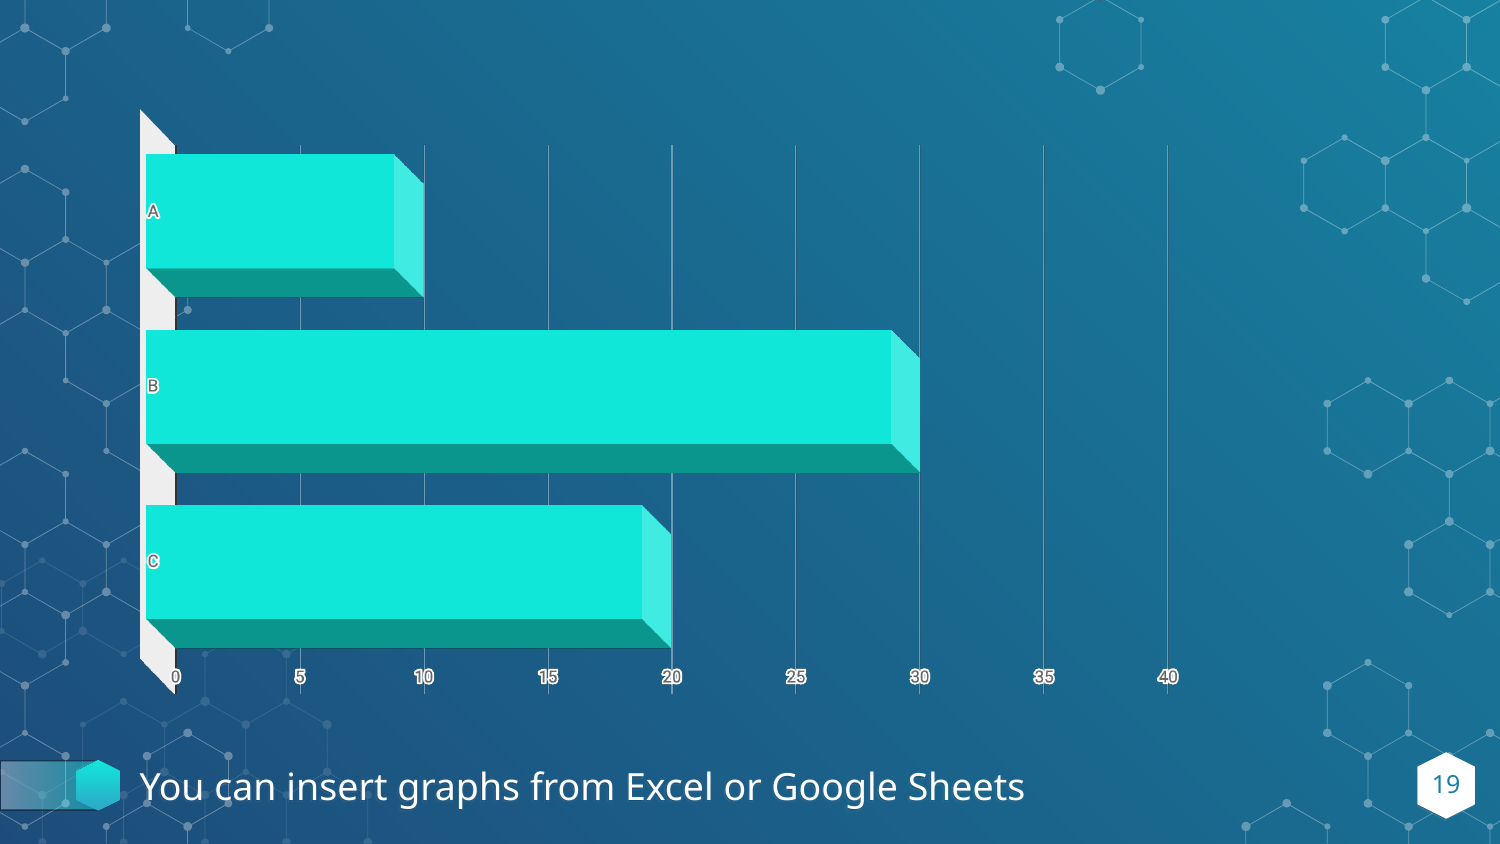

# You can insert graphs from Excel or Google Sheets